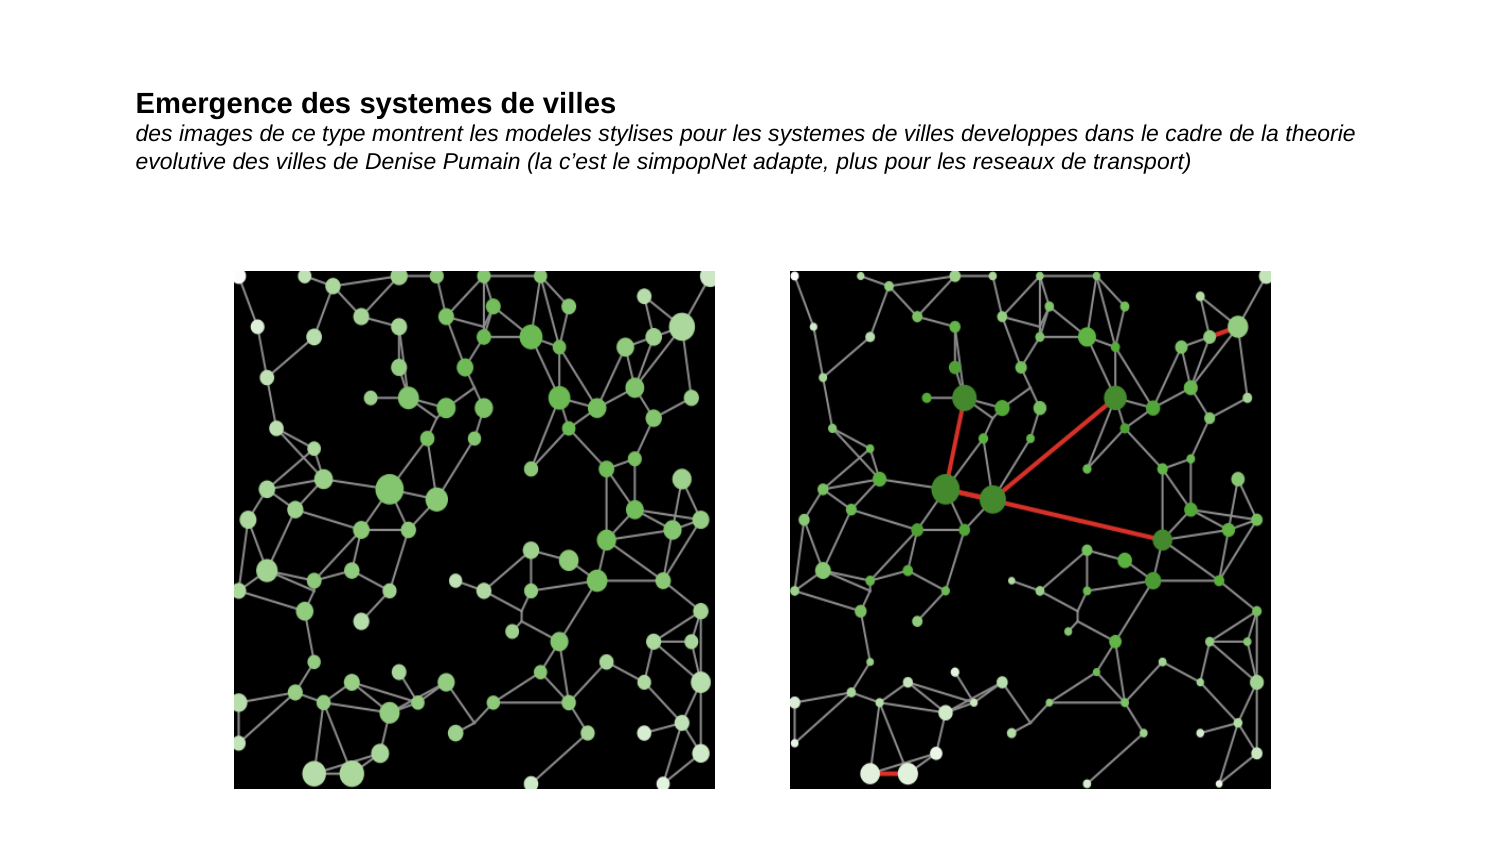

Emergence des systemes de villes
des images de ce type montrent les modeles stylises pour les systemes de villes developpes dans le cadre de la theorie evolutive des villes de Denise Pumain (la c’est le simpopNet adapte, plus pour les reseaux de transport)